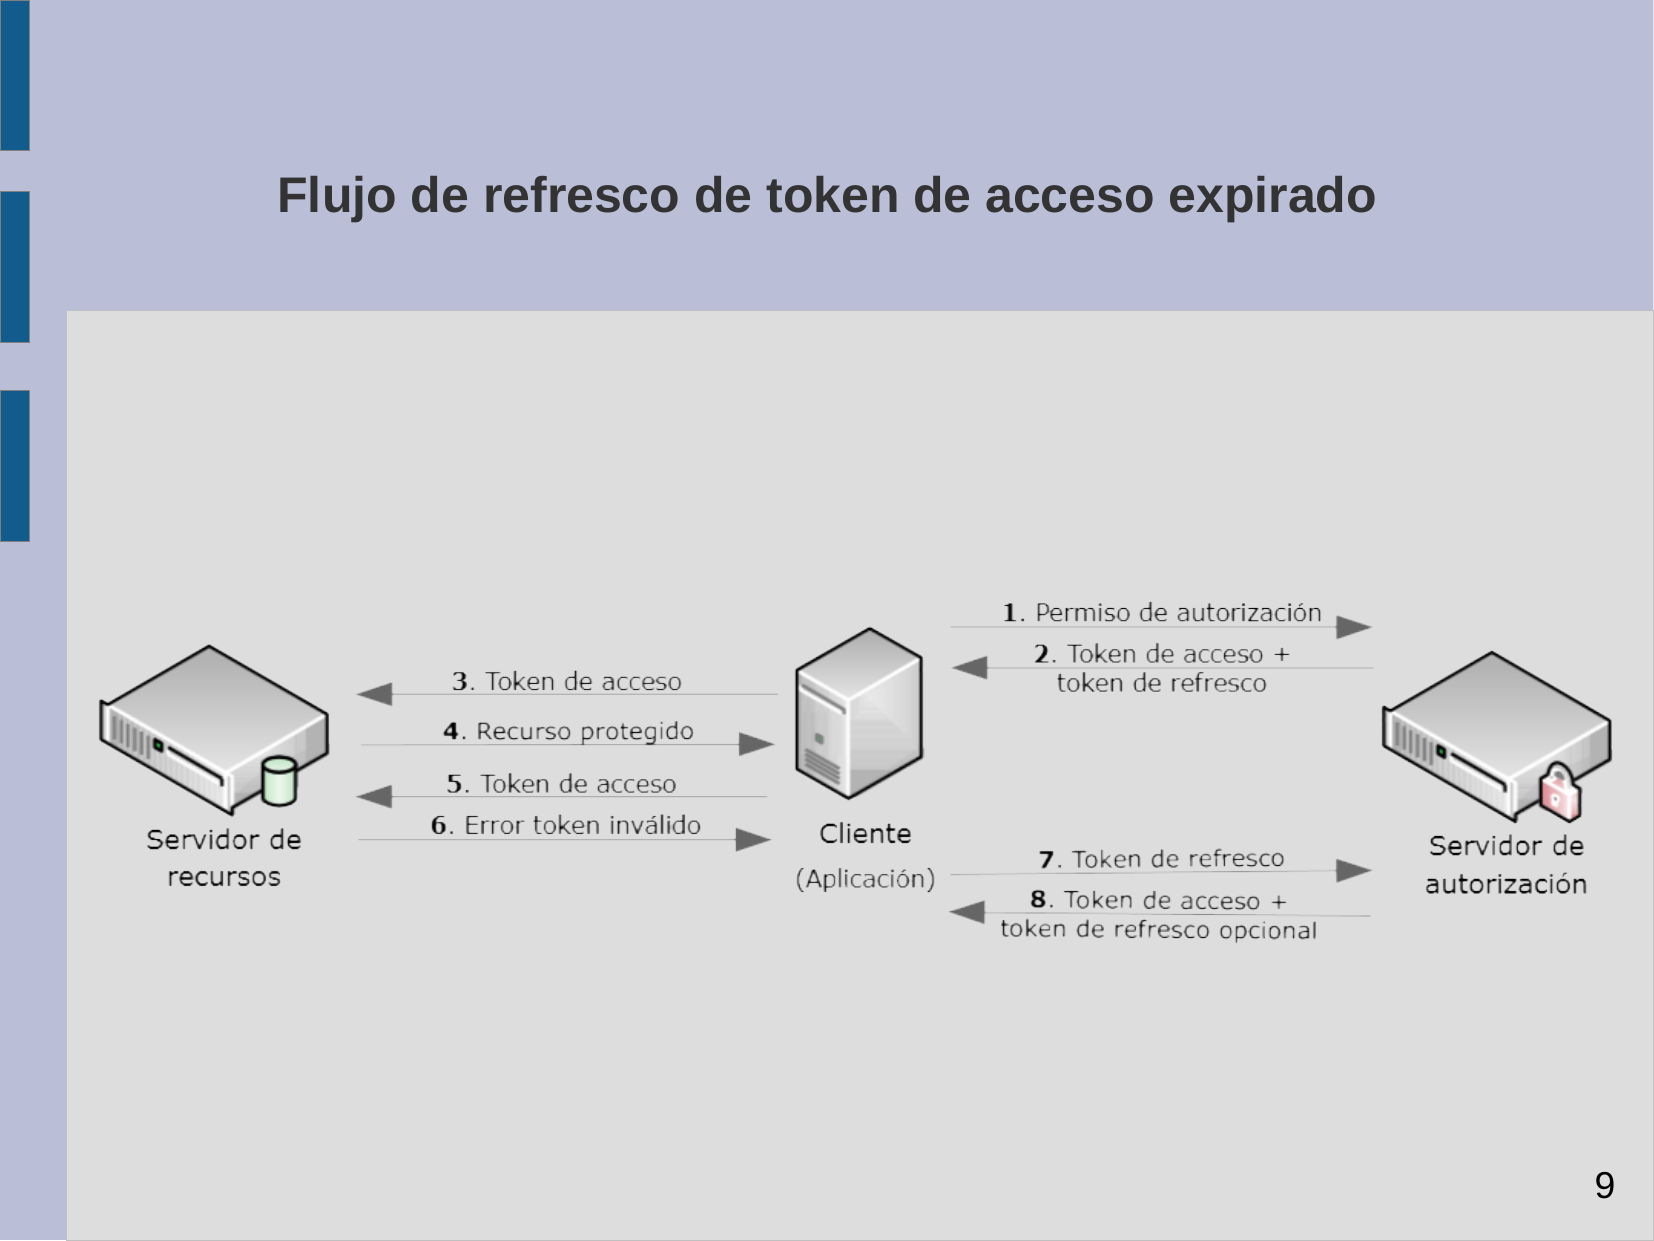

# Flujo de refresco de token de acceso expirado